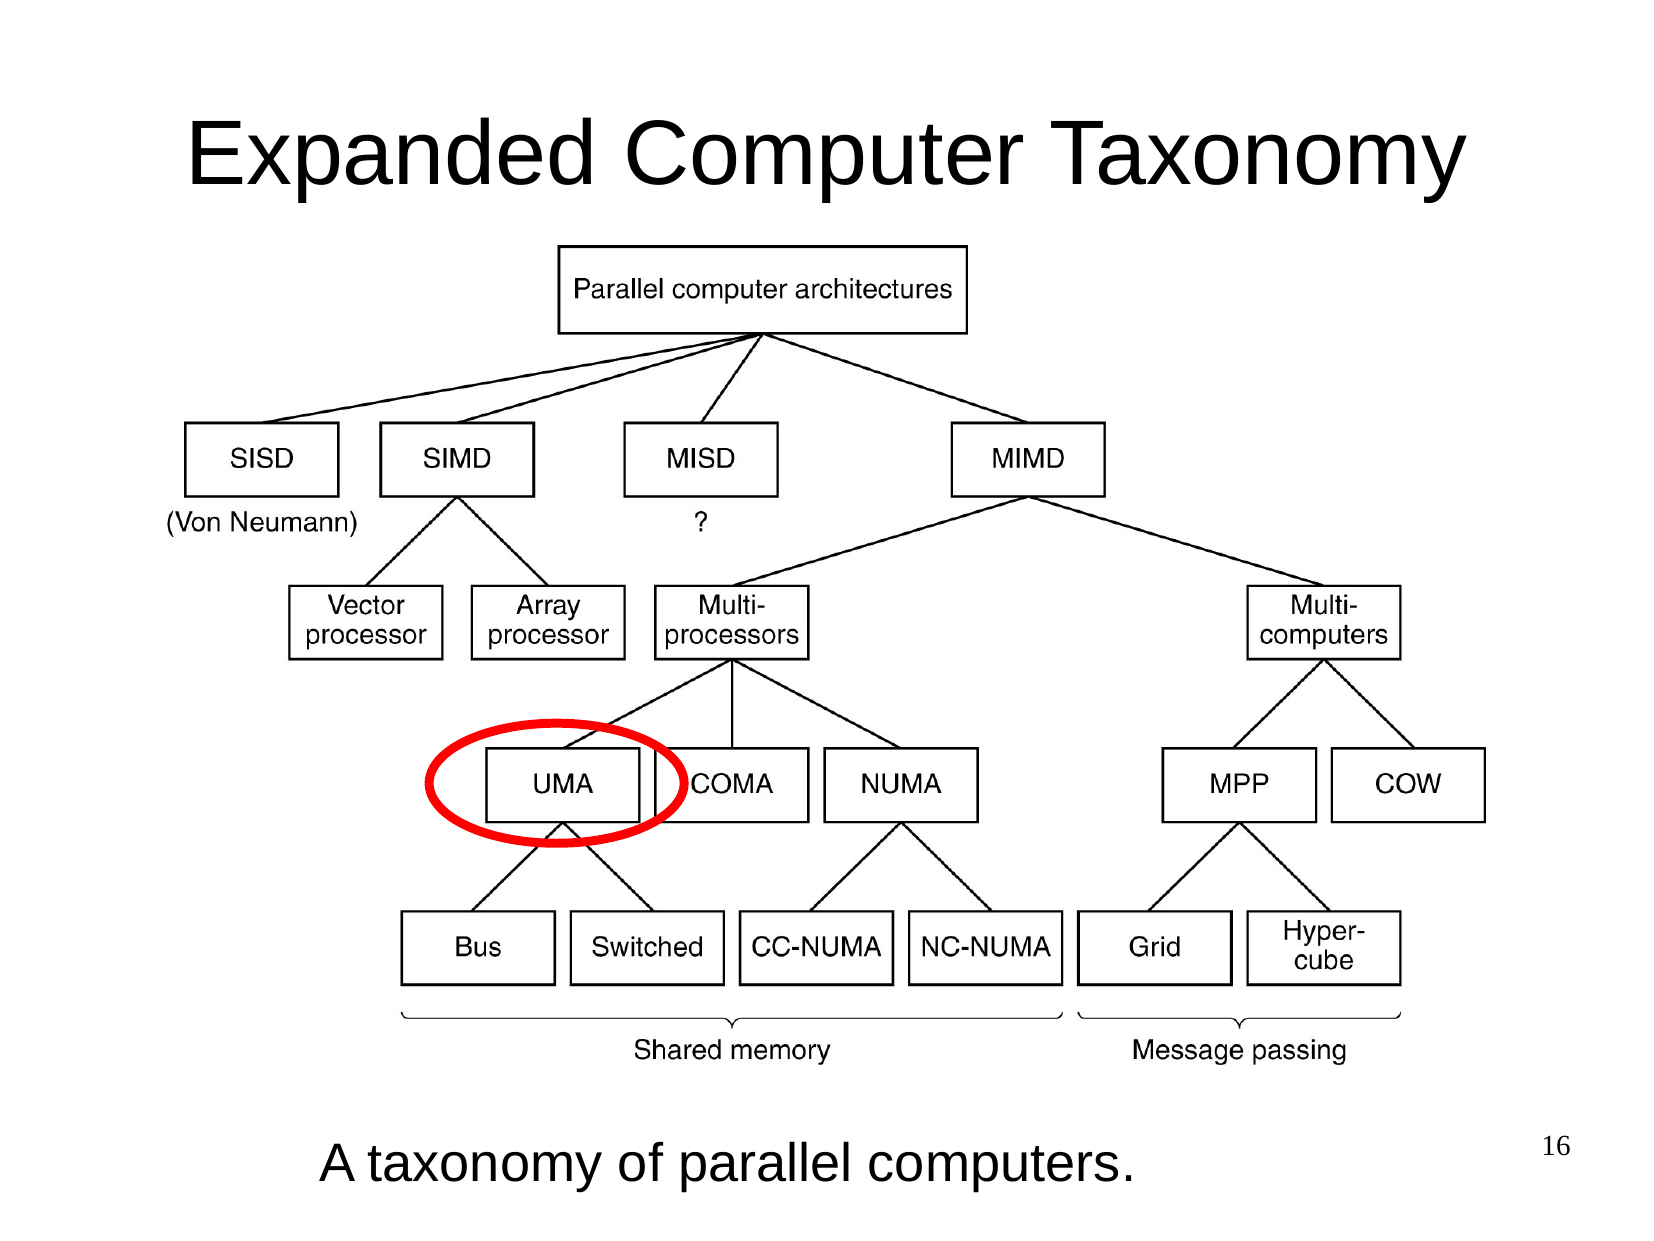

# Expanded Computer Taxonomy
A taxonomy of parallel computers.
16